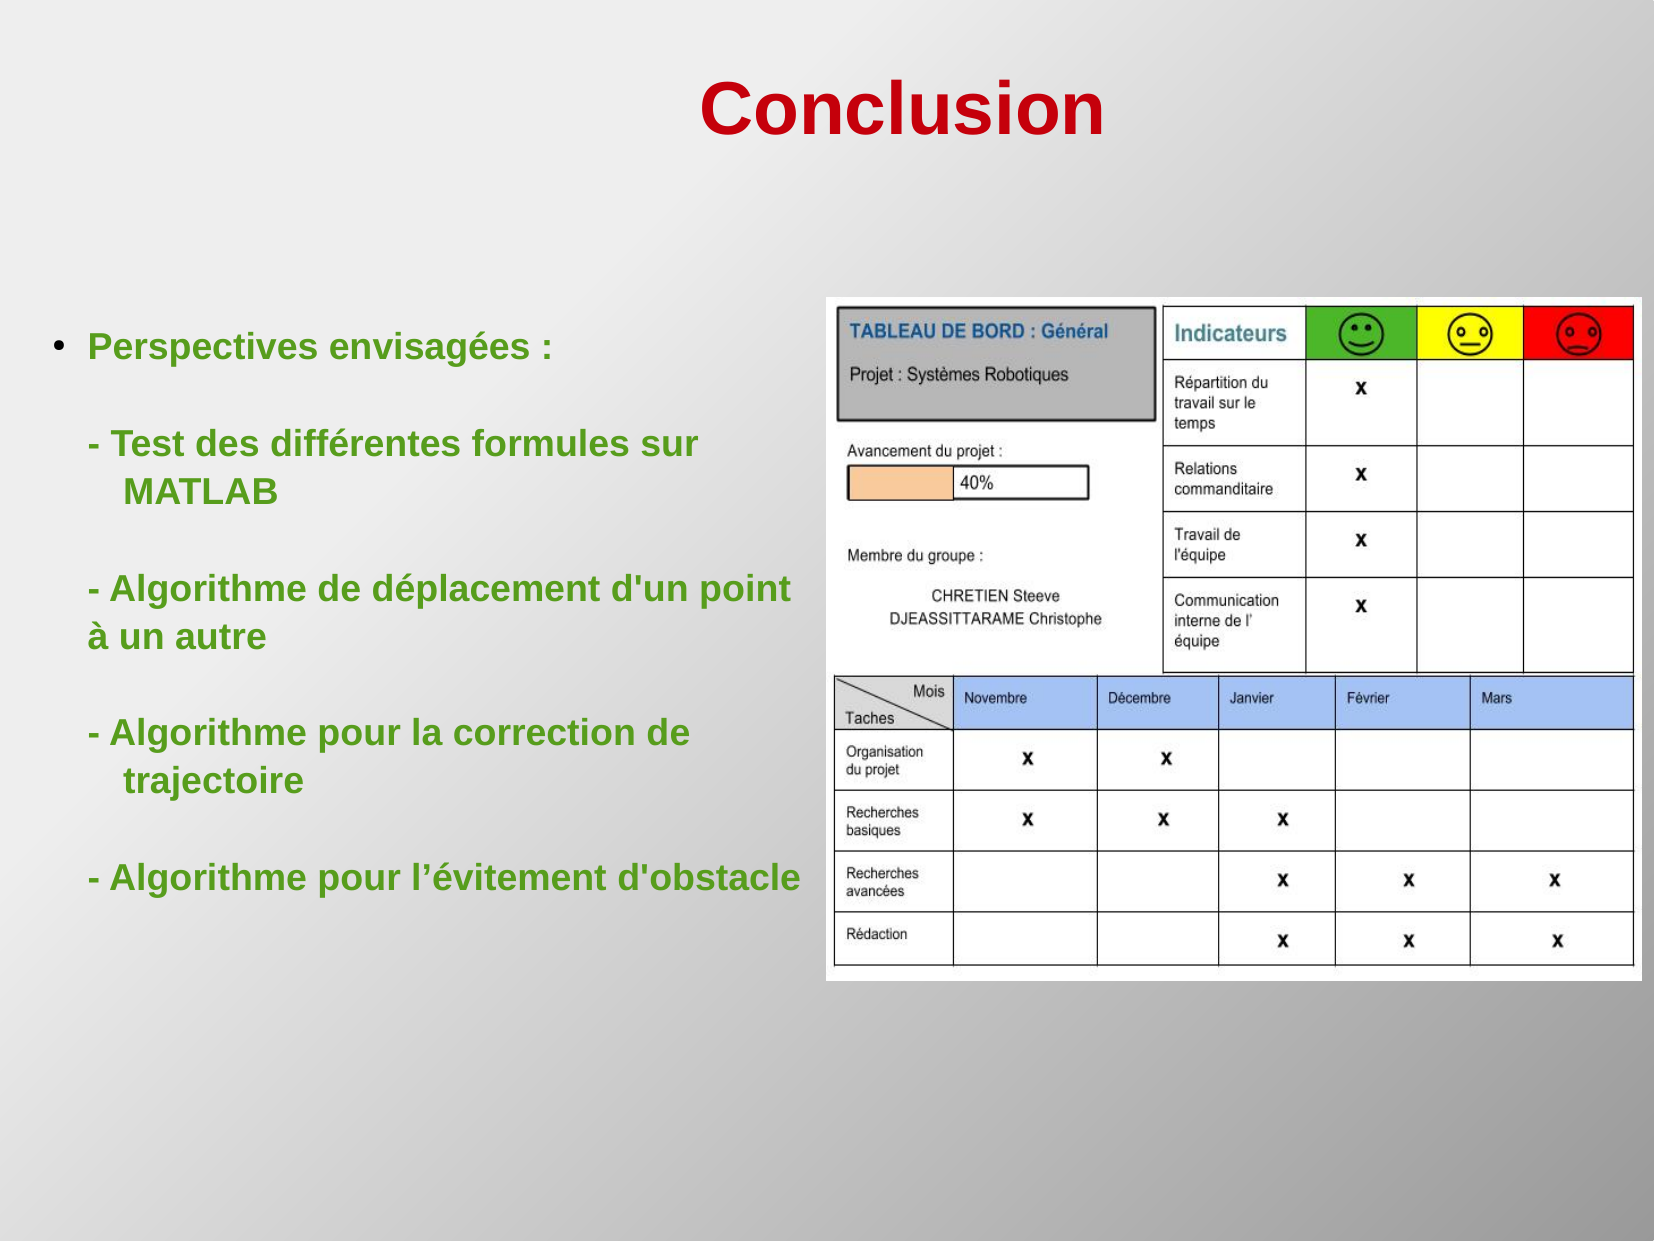

Conclusion
Perspectives envisagées :
- Test des différentes formules sur
MATLAB
- Algorithme de déplacement d'un point
à un autre
- Algorithme pour la correction de
trajectoire
- Algorithme pour l’évitement d'obstacle